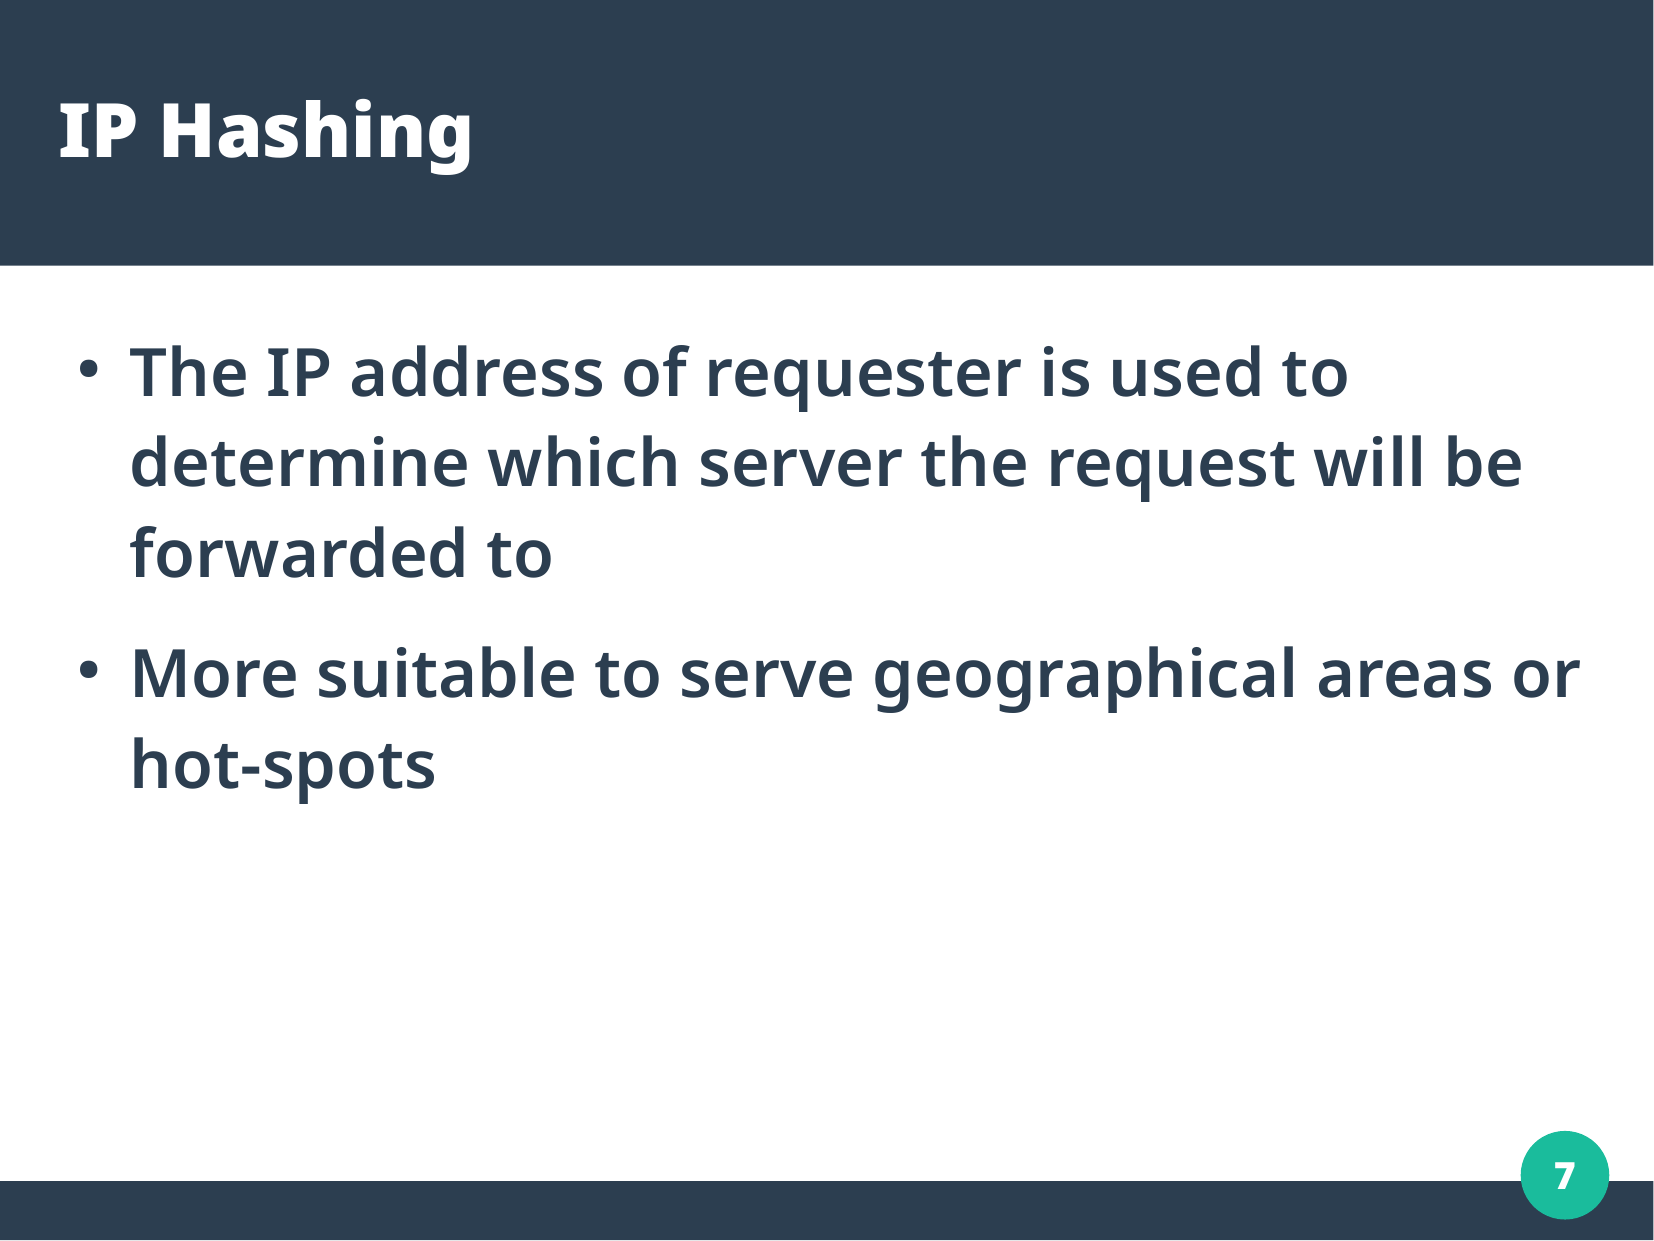

# IP Hashing
The IP address of requester is used to determine which server the request will be forwarded to
More suitable to serve geographical areas or hot-spots
7